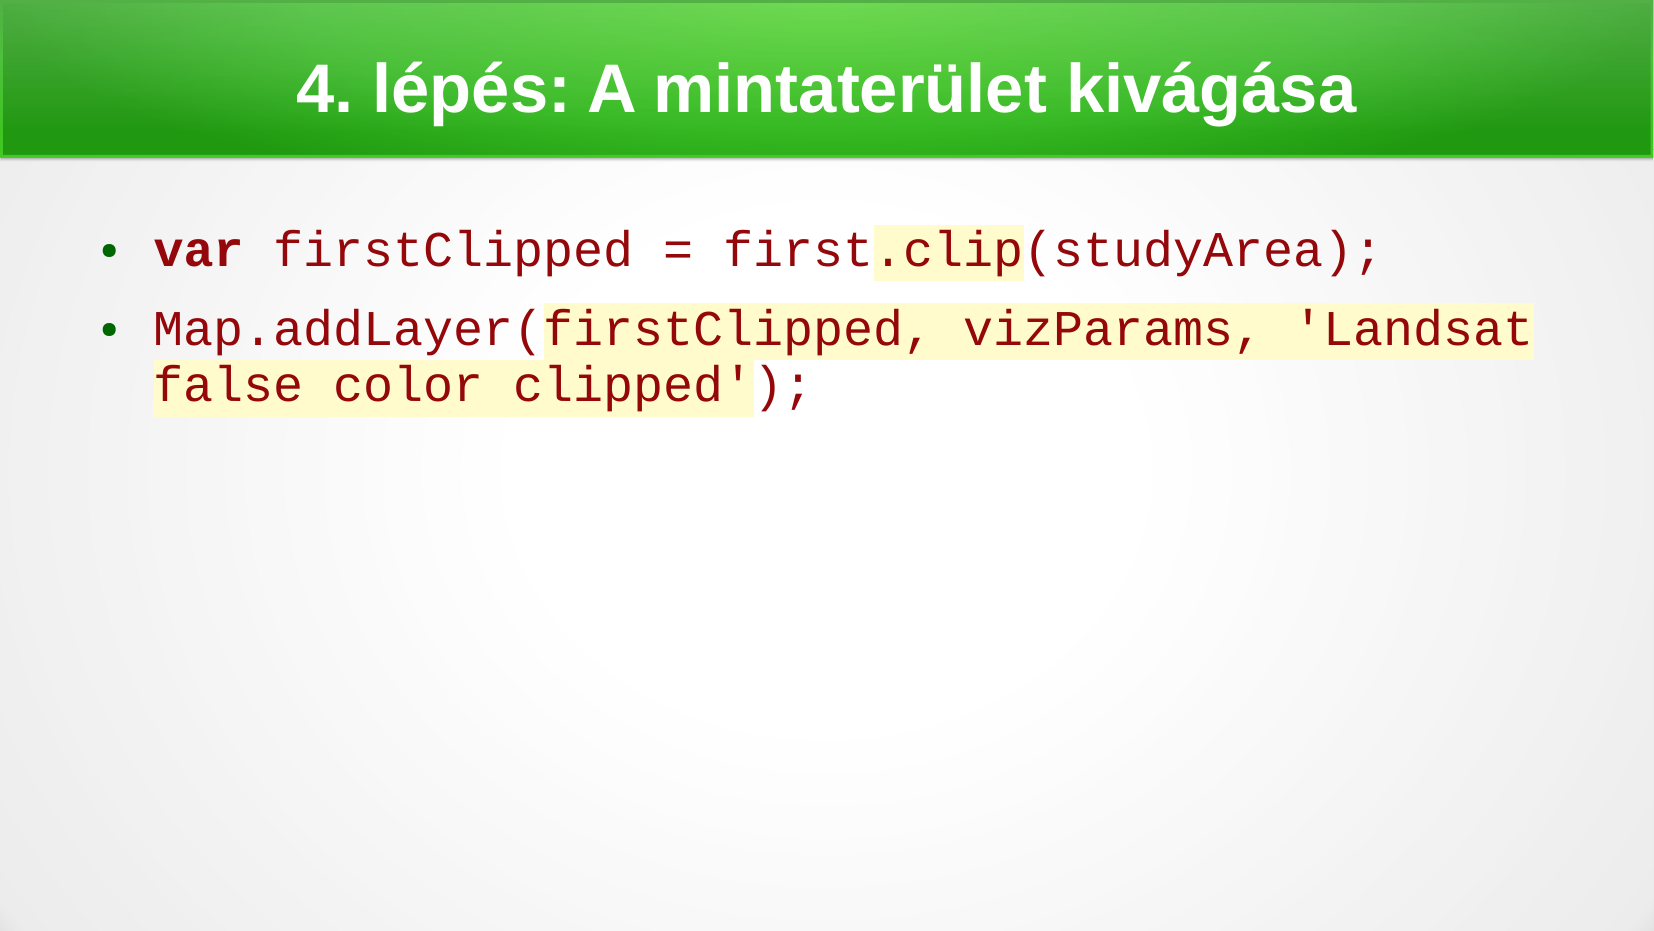

# 4. lépés: A mintaterület kivágása
var firstClipped = first.clip(studyArea);
Map.addLayer(firstClipped, vizParams, 'Landsat false color clipped');